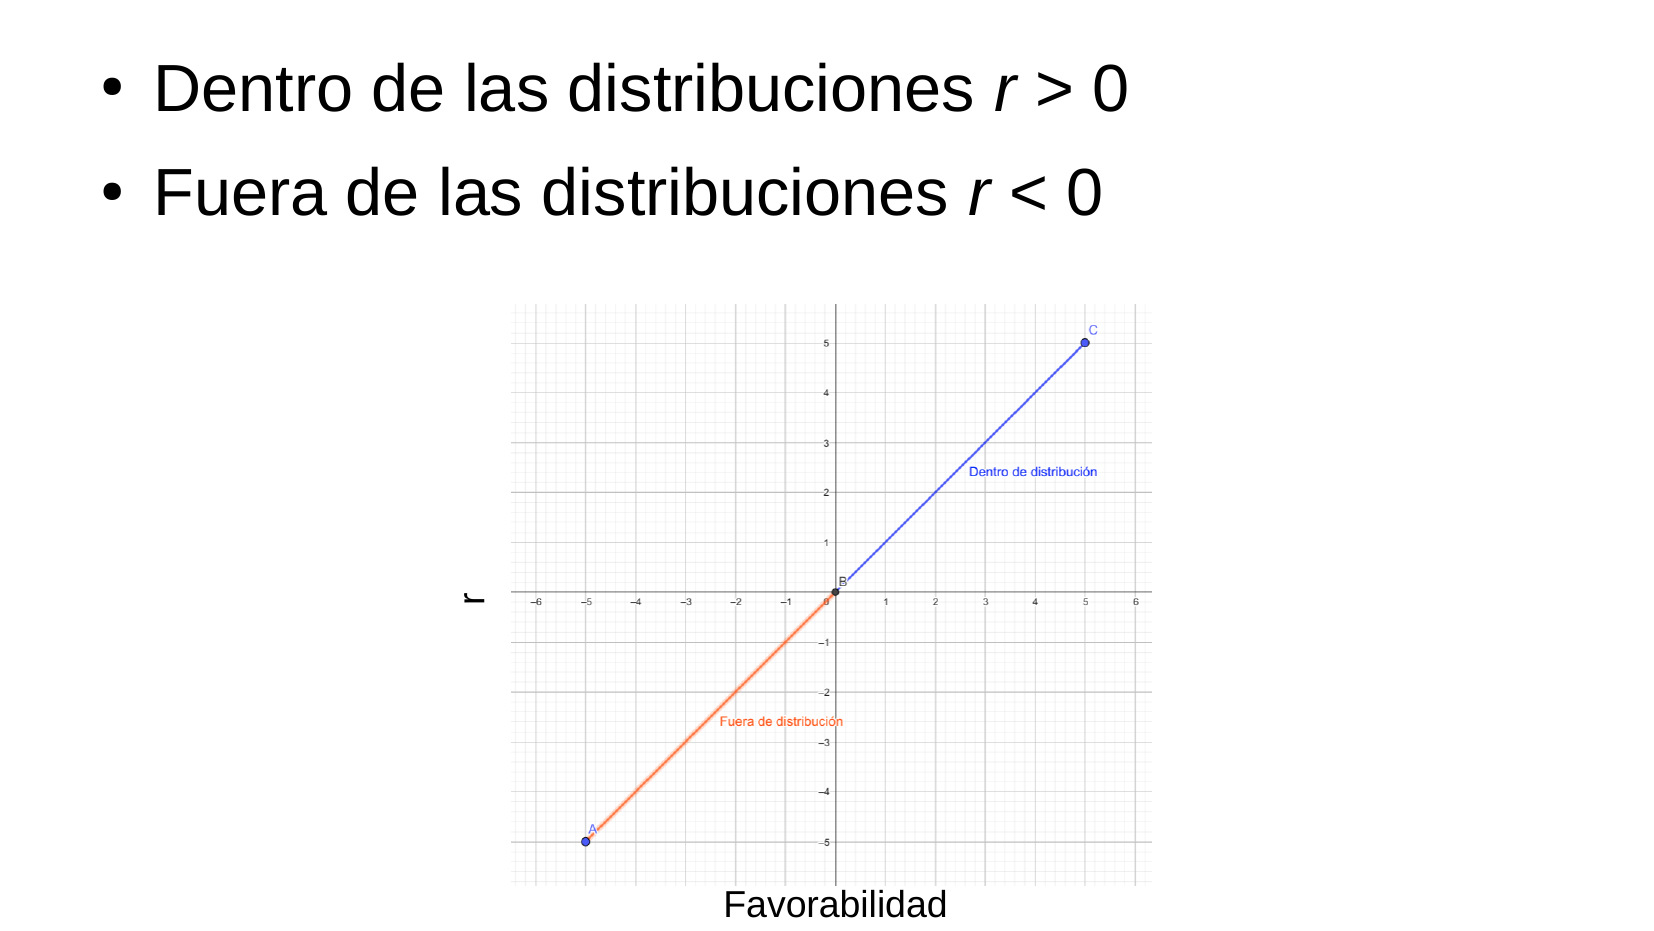

# Dentro de las distribuciones r > 0
Fuera de las distribuciones r < 0
r
Favorabilidad